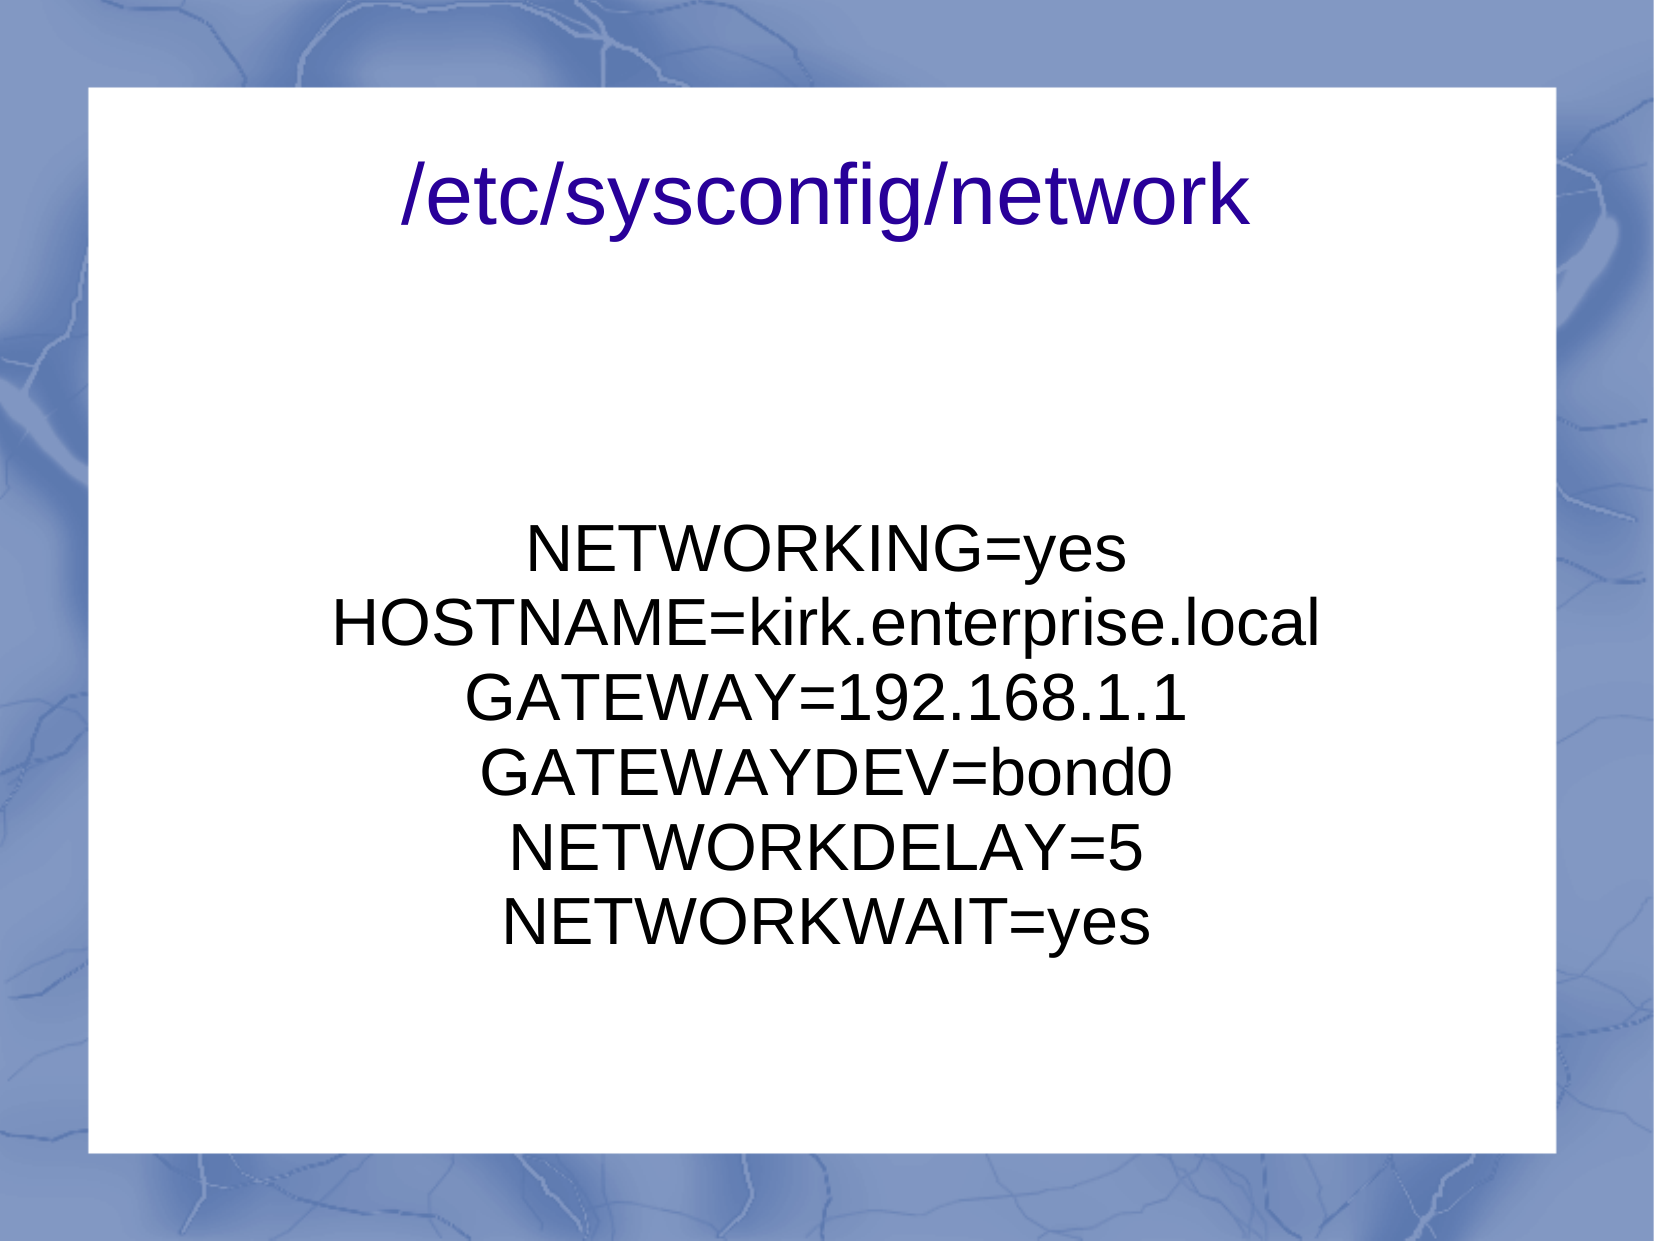

# /etc/sysconfig/network
NETWORKING=yes
HOSTNAME=kirk.enterprise.local
GATEWAY=192.168.1.1
GATEWAYDEV=bond0
NETWORKDELAY=5
NETWORKWAIT=yes